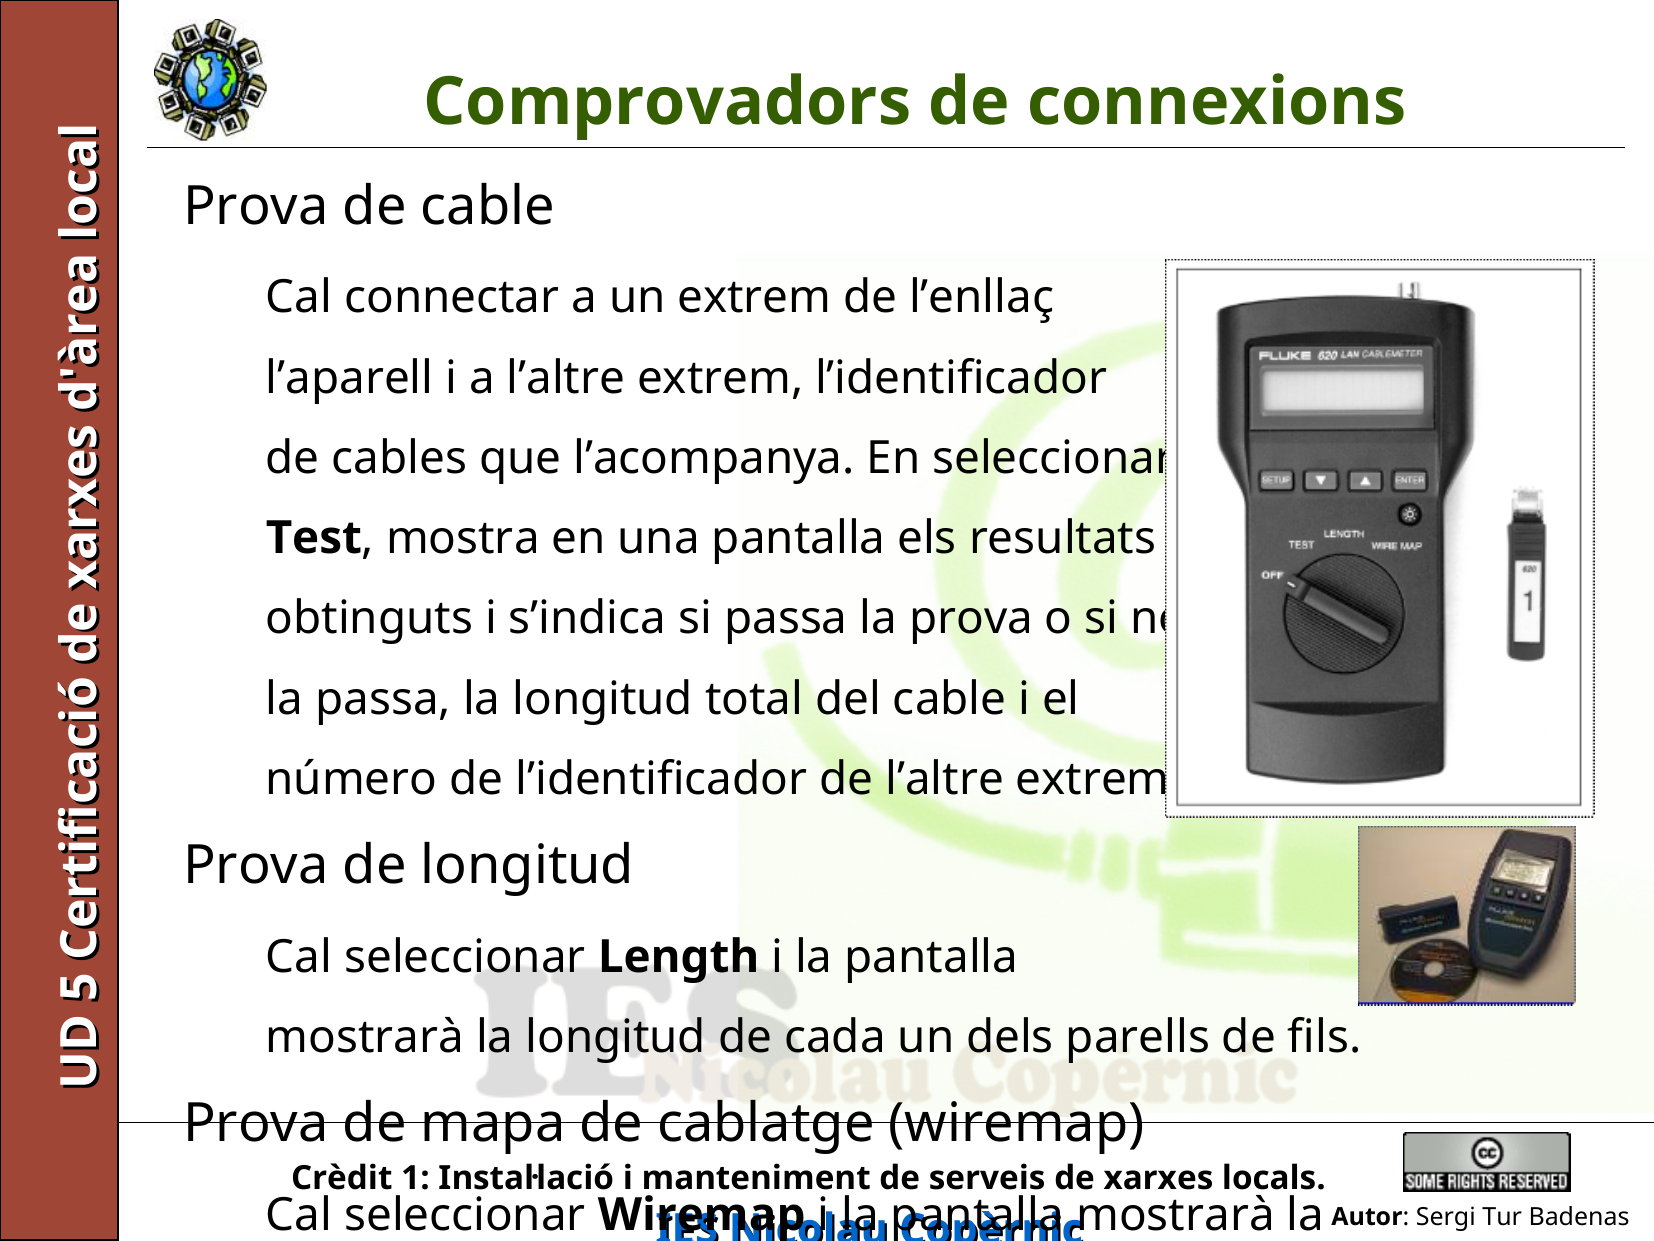

# Comprovadors de connexions
Prova de cable
Cal connectar a un extrem de l’enllaç
l’aparell i a l’altre extrem, l’identificador
de cables que l’acompanya. En seleccionar
Test, mostra en una pantalla els resultats
obtinguts i s’indica si passa la prova o si no
la passa, la longitud total del cable i el
número de l’identificador de l’altre extrem.
Prova de longitud
Cal seleccionar Length i la pantalla
mostrarà la longitud de cada un dels parells de fils.
Prova de mapa de cablatge (wiremap)
Cal seleccionar Wiremap i la pantalla mostrarà la correspondència de connexions entre un extrem i l’altre de l’enllaç.